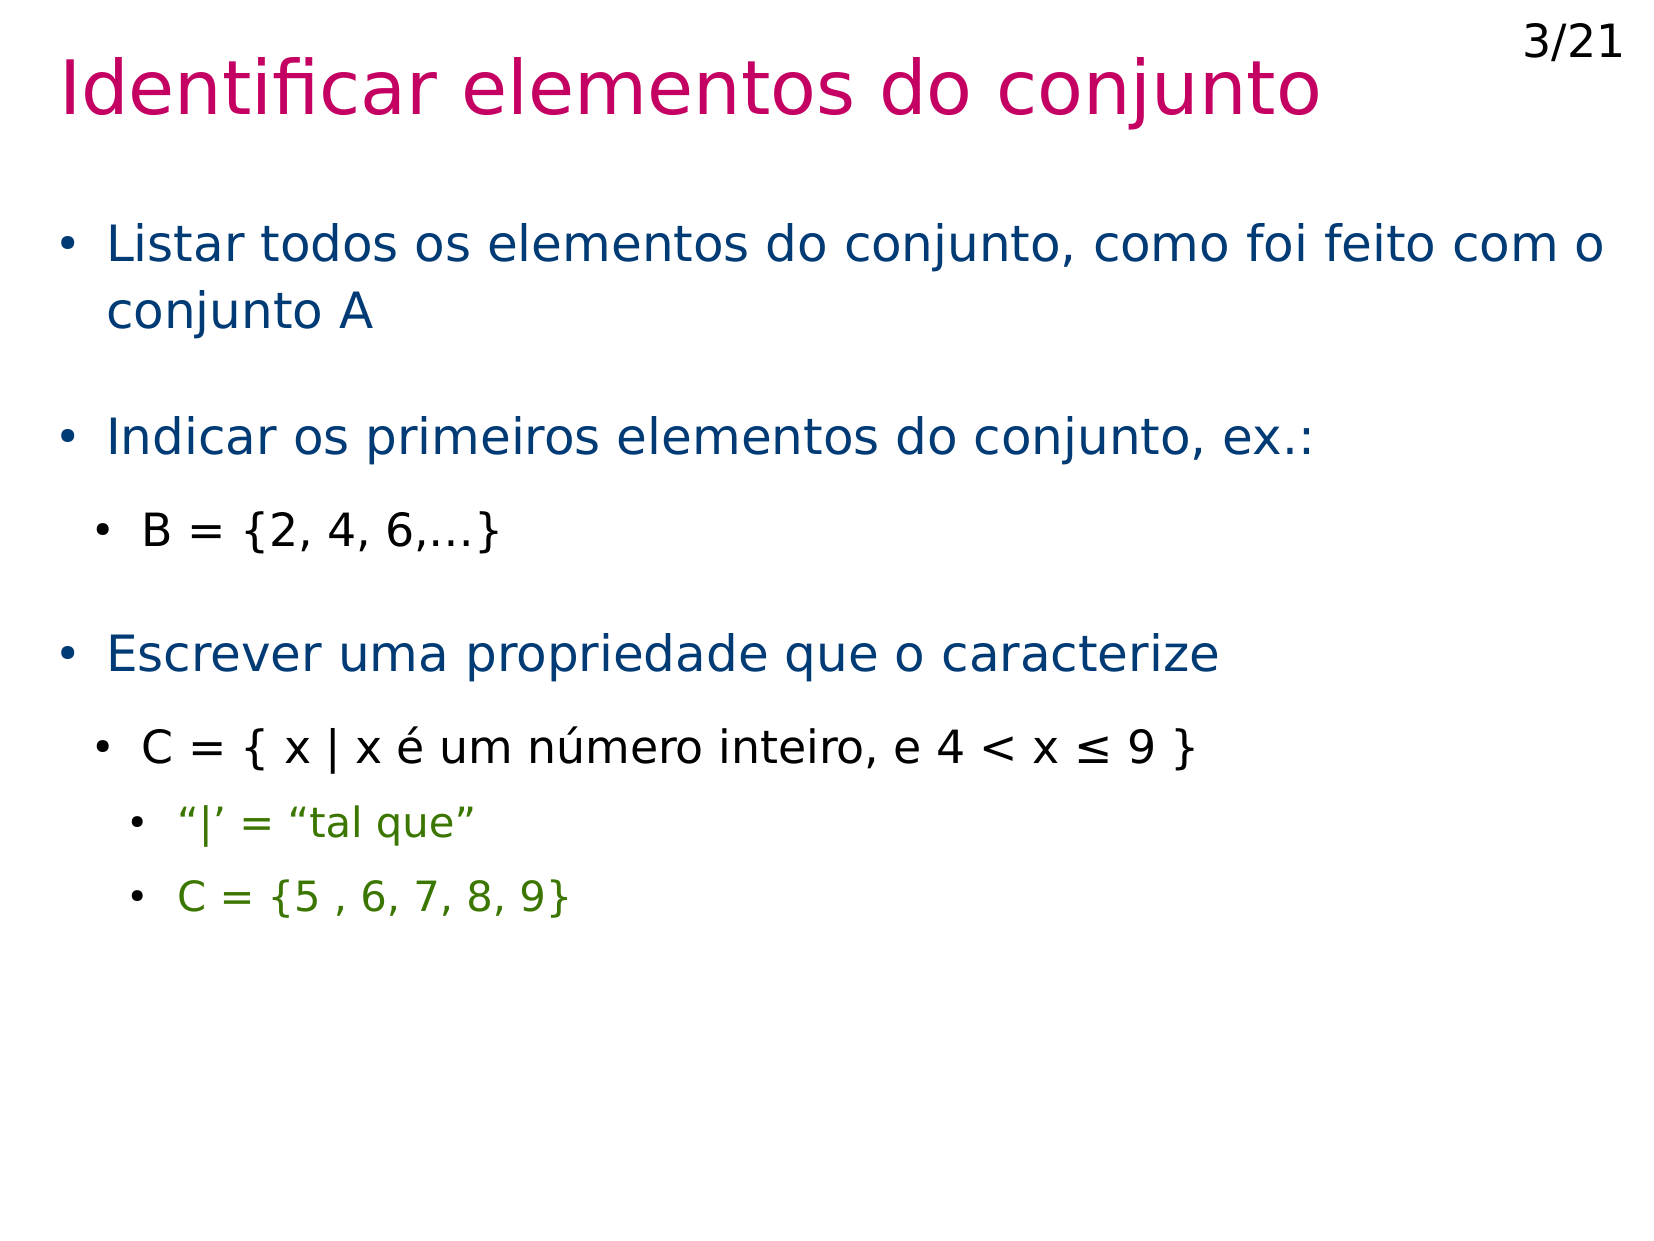

3
# Identificar elementos do conjunto
Listar todos os elementos do conjunto, como foi feito com o conjunto A
Indicar os primeiros elementos do conjunto, ex.:
B = {2, 4, 6,…}
Escrever uma propriedade que o caracterize
C = { x | x é um número inteiro, e 4 < x ≤ 9 }
“|’ = “tal que”
C = {5 , 6, 7, 8, 9}